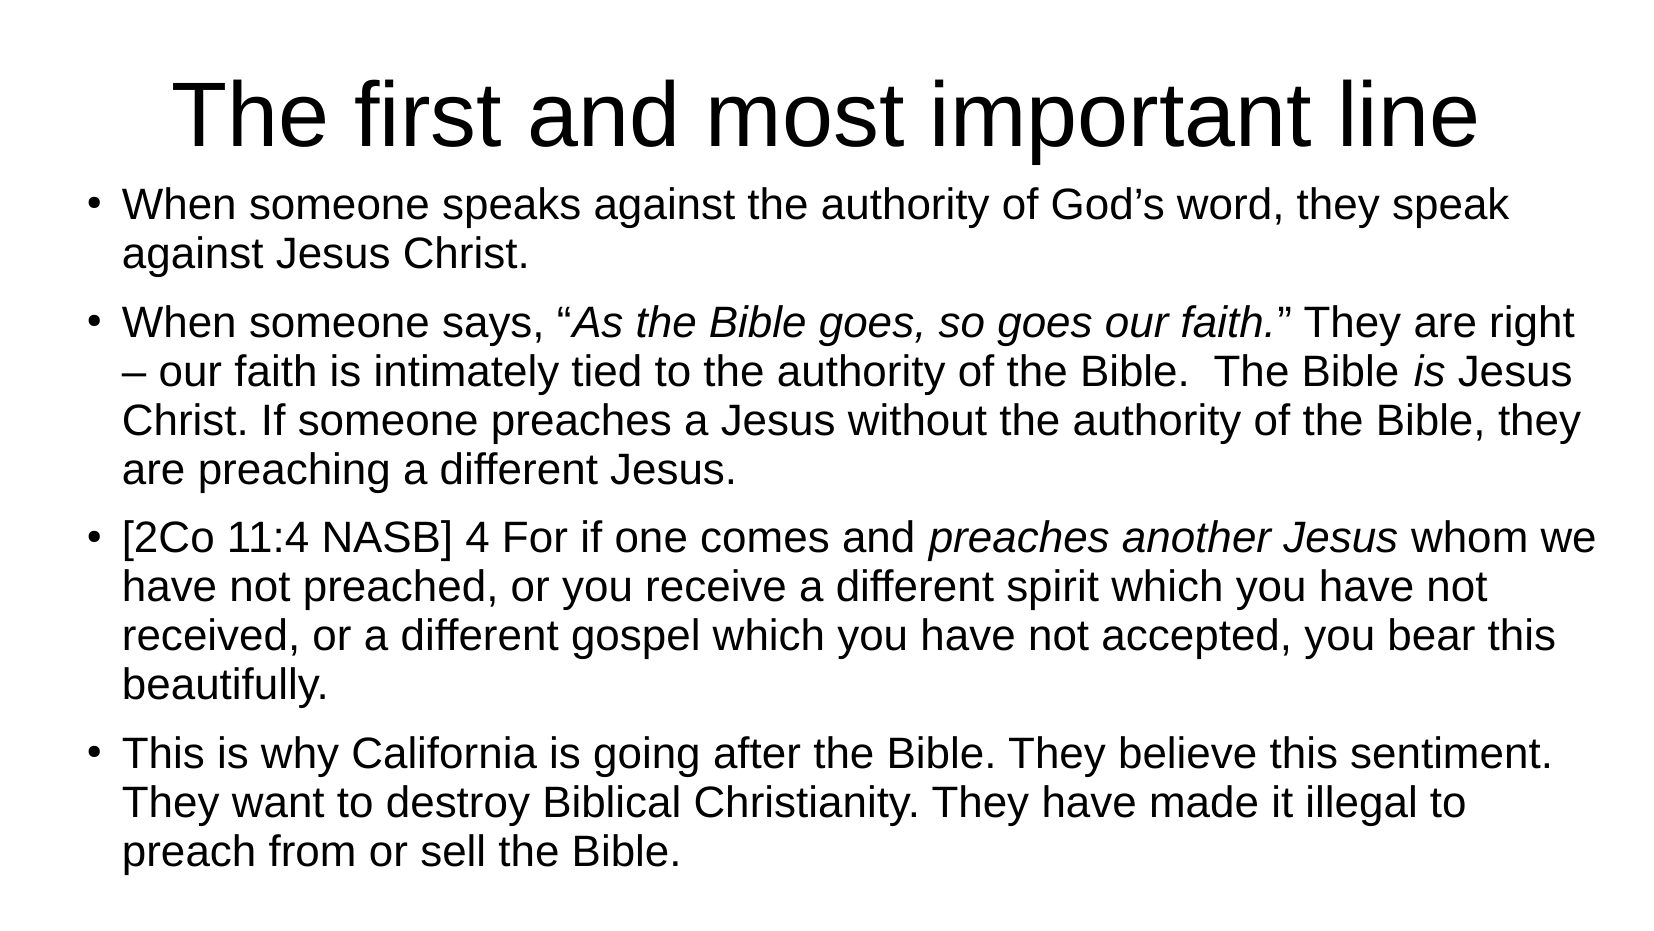

# The first and most important line
When someone speaks against the authority of God’s word, they speak against Jesus Christ.
When someone says, “As the Bible goes, so goes our faith.” They are right – our faith is intimately tied to the authority of the Bible. The Bible is Jesus Christ. If someone preaches a Jesus without the authority of the Bible, they are preaching a different Jesus.
[2Co 11:4 NASB] 4 For if one comes and preaches another Jesus whom we have not preached, or you receive a different spirit which you have not received, or a different gospel which you have not accepted, you bear this beautifully.
This is why California is going after the Bible. They believe this sentiment. They want to destroy Biblical Christianity. They have made it illegal to preach from or sell the Bible.